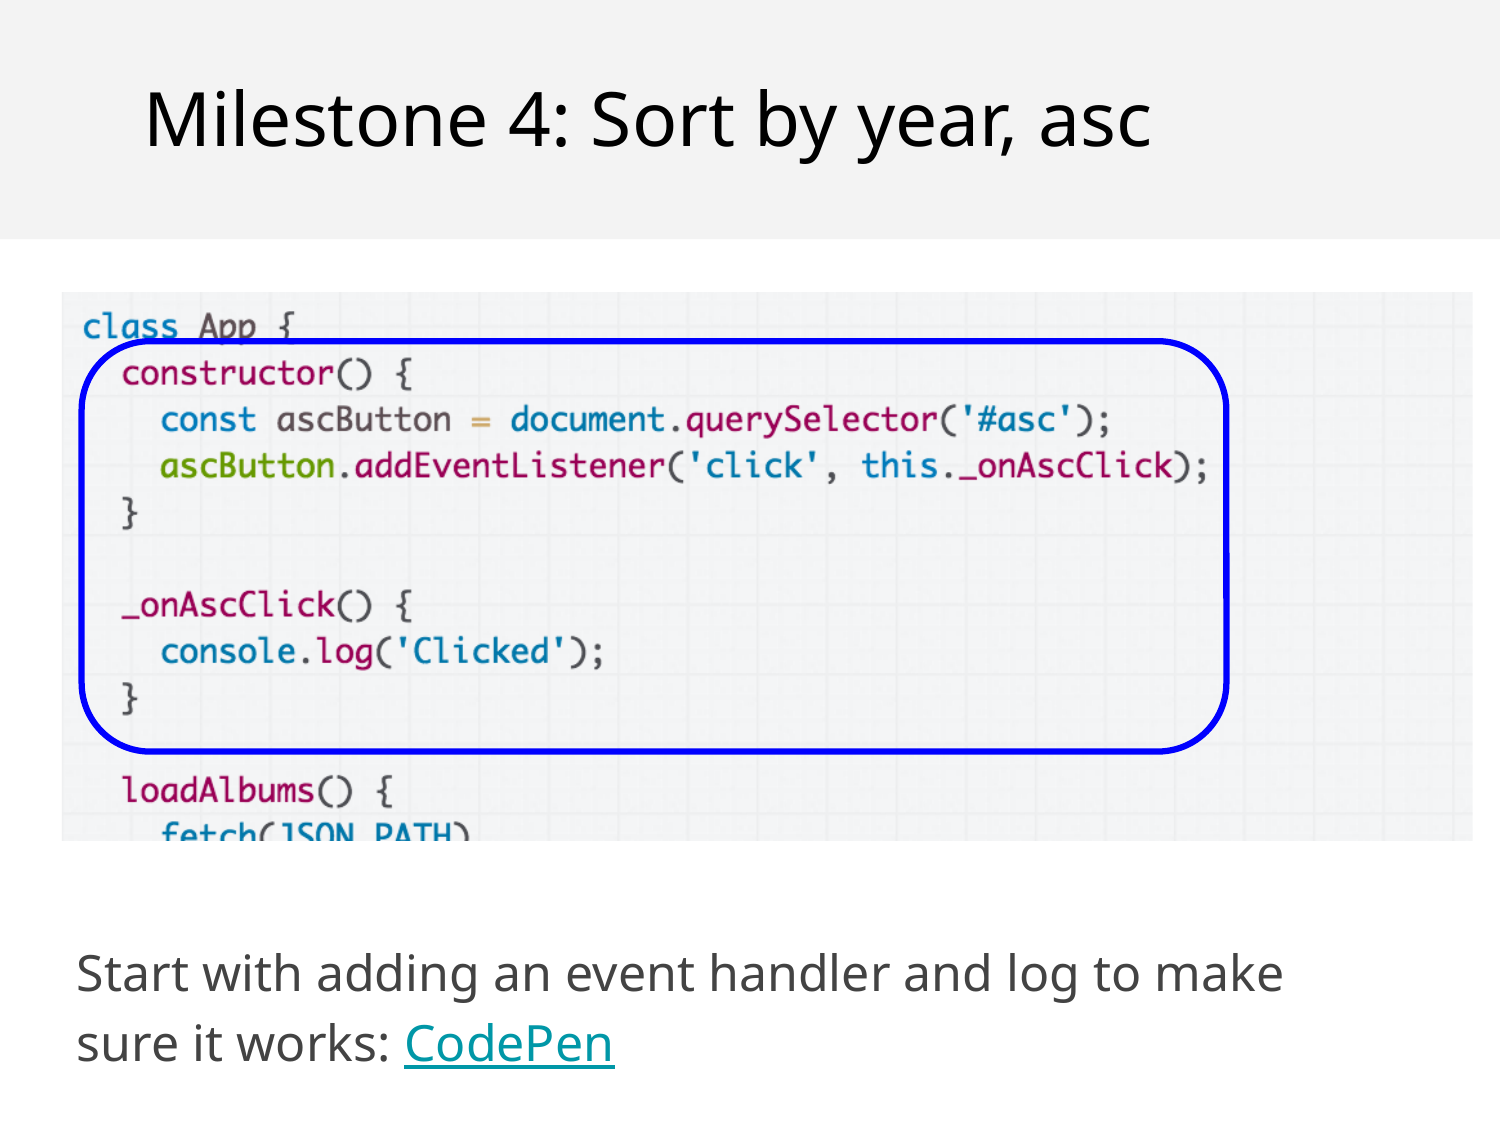

# Milestone 4: Sort by year, asc
Start with adding an event handler and log to make sure it works: CodePen